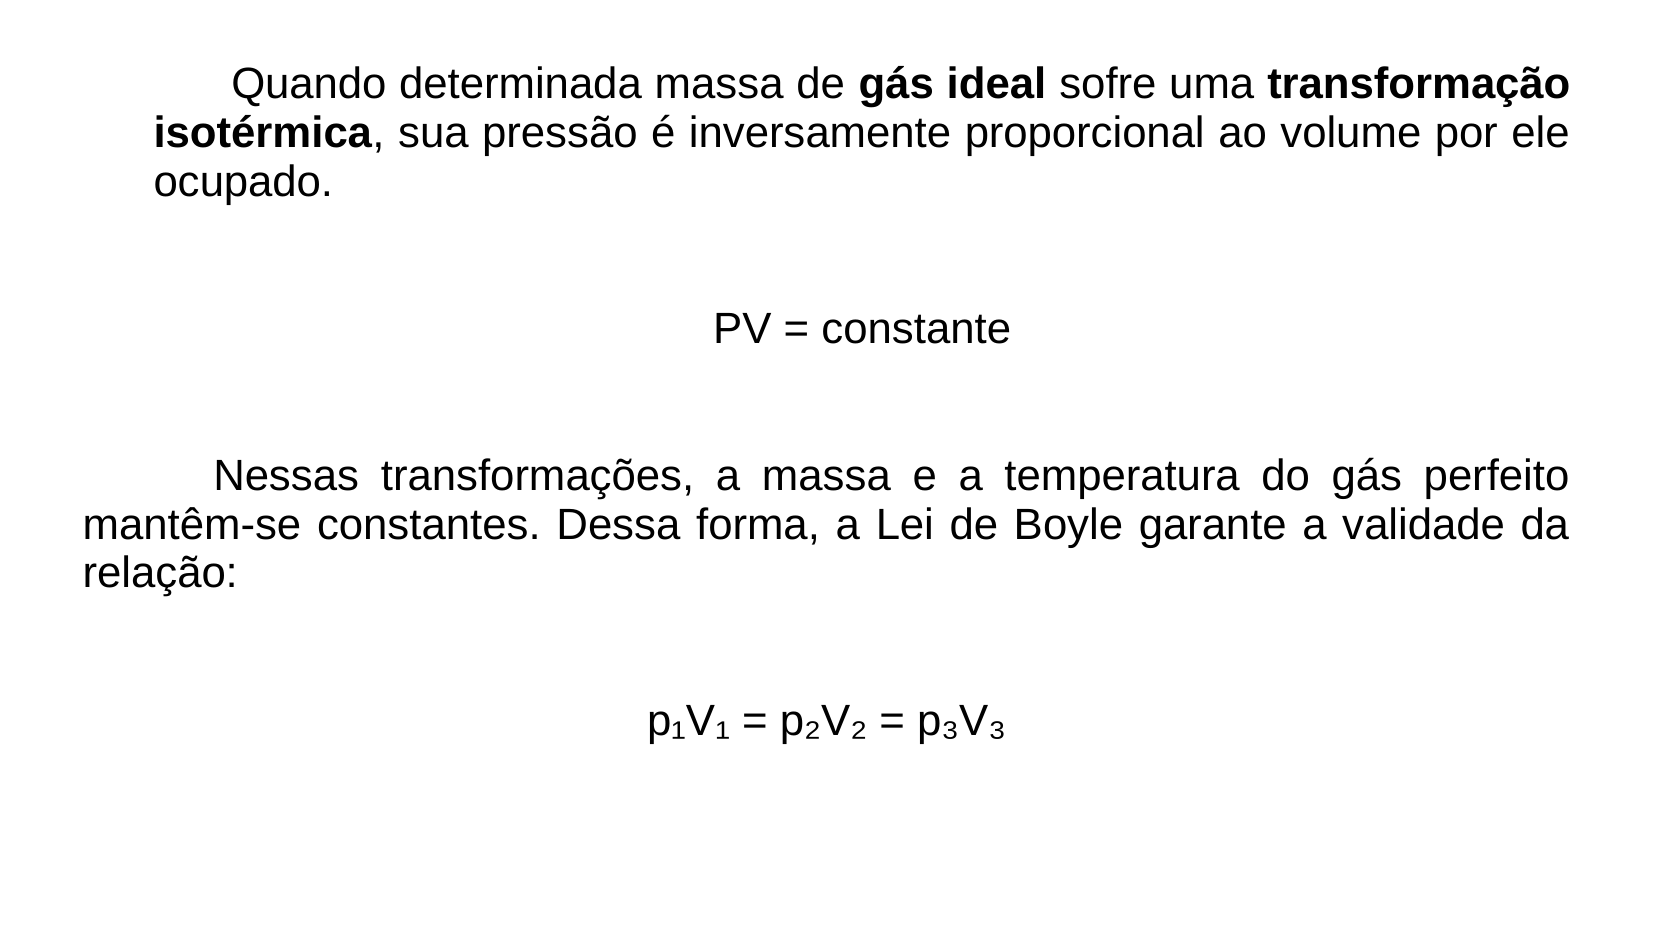

# Quando determinada massa de gás ideal sofre uma transformação isotérmica, sua pressão é inversamente proporcional ao volume por ele ocupado.
PV = constante
 Nessas transformações, a massa e a temperatura do gás perfeito mantêm-se constantes. Dessa forma, a Lei de Boyle garante a validade da relação:
p₁V₁ = p₂V₂ = p₃V₃